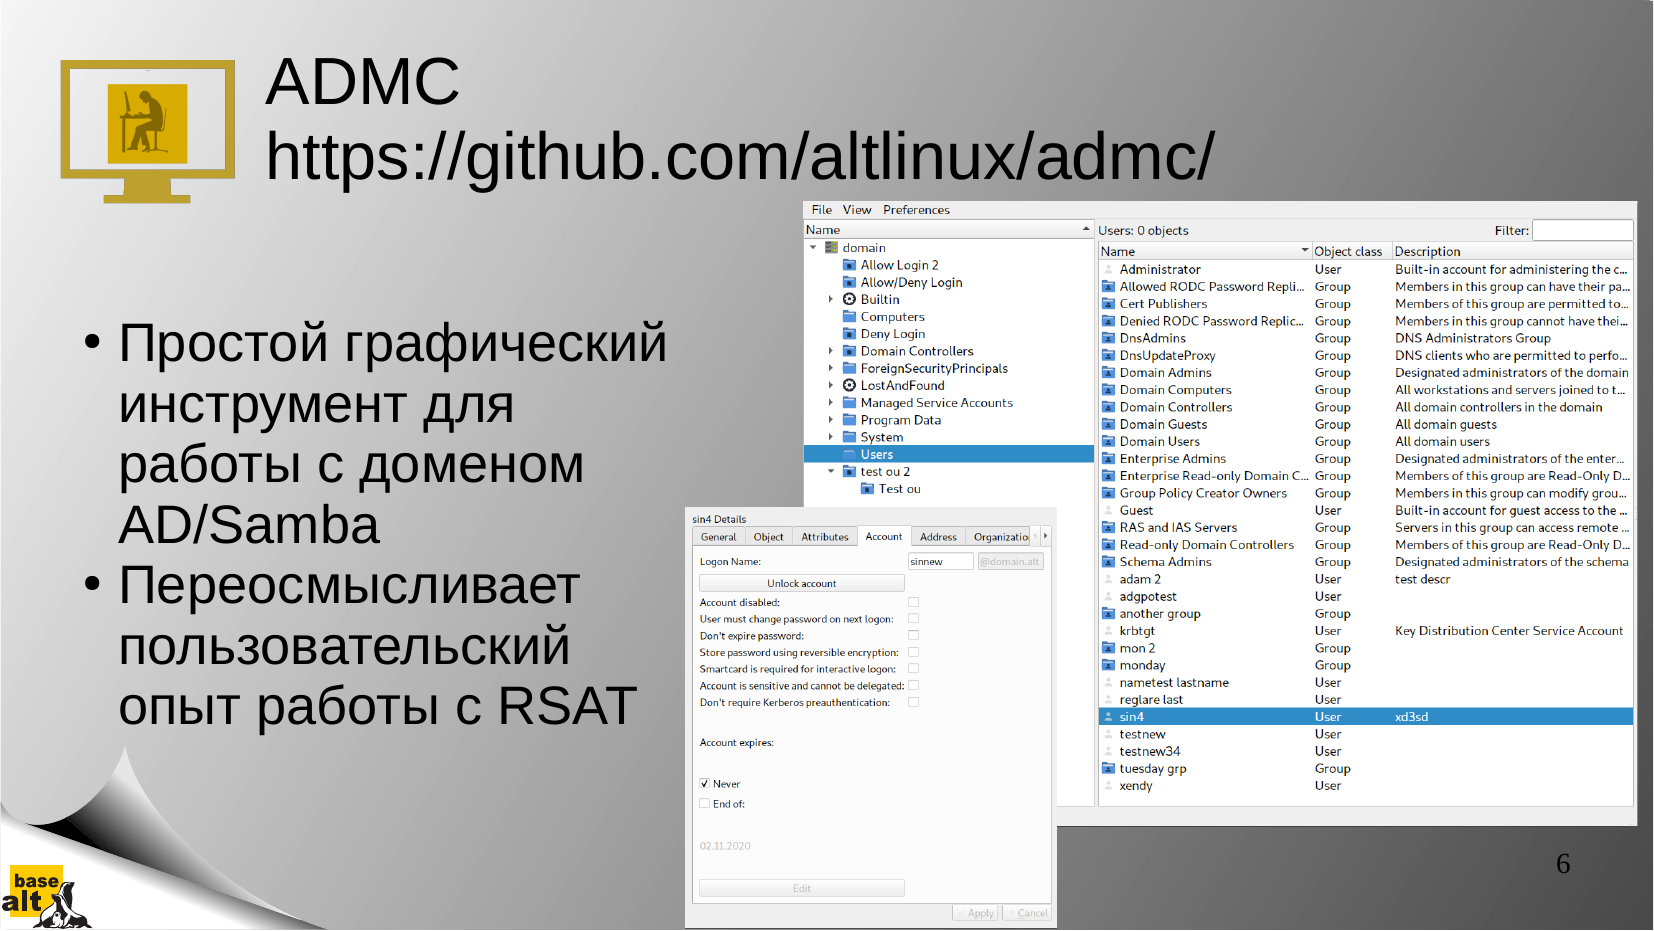

ADMC
https://github.com/altlinux/admc/
# Простой графический инструмент для работы с доменом AD/Samba
Переосмысливает пользовательский опыт работы с RSAT
6